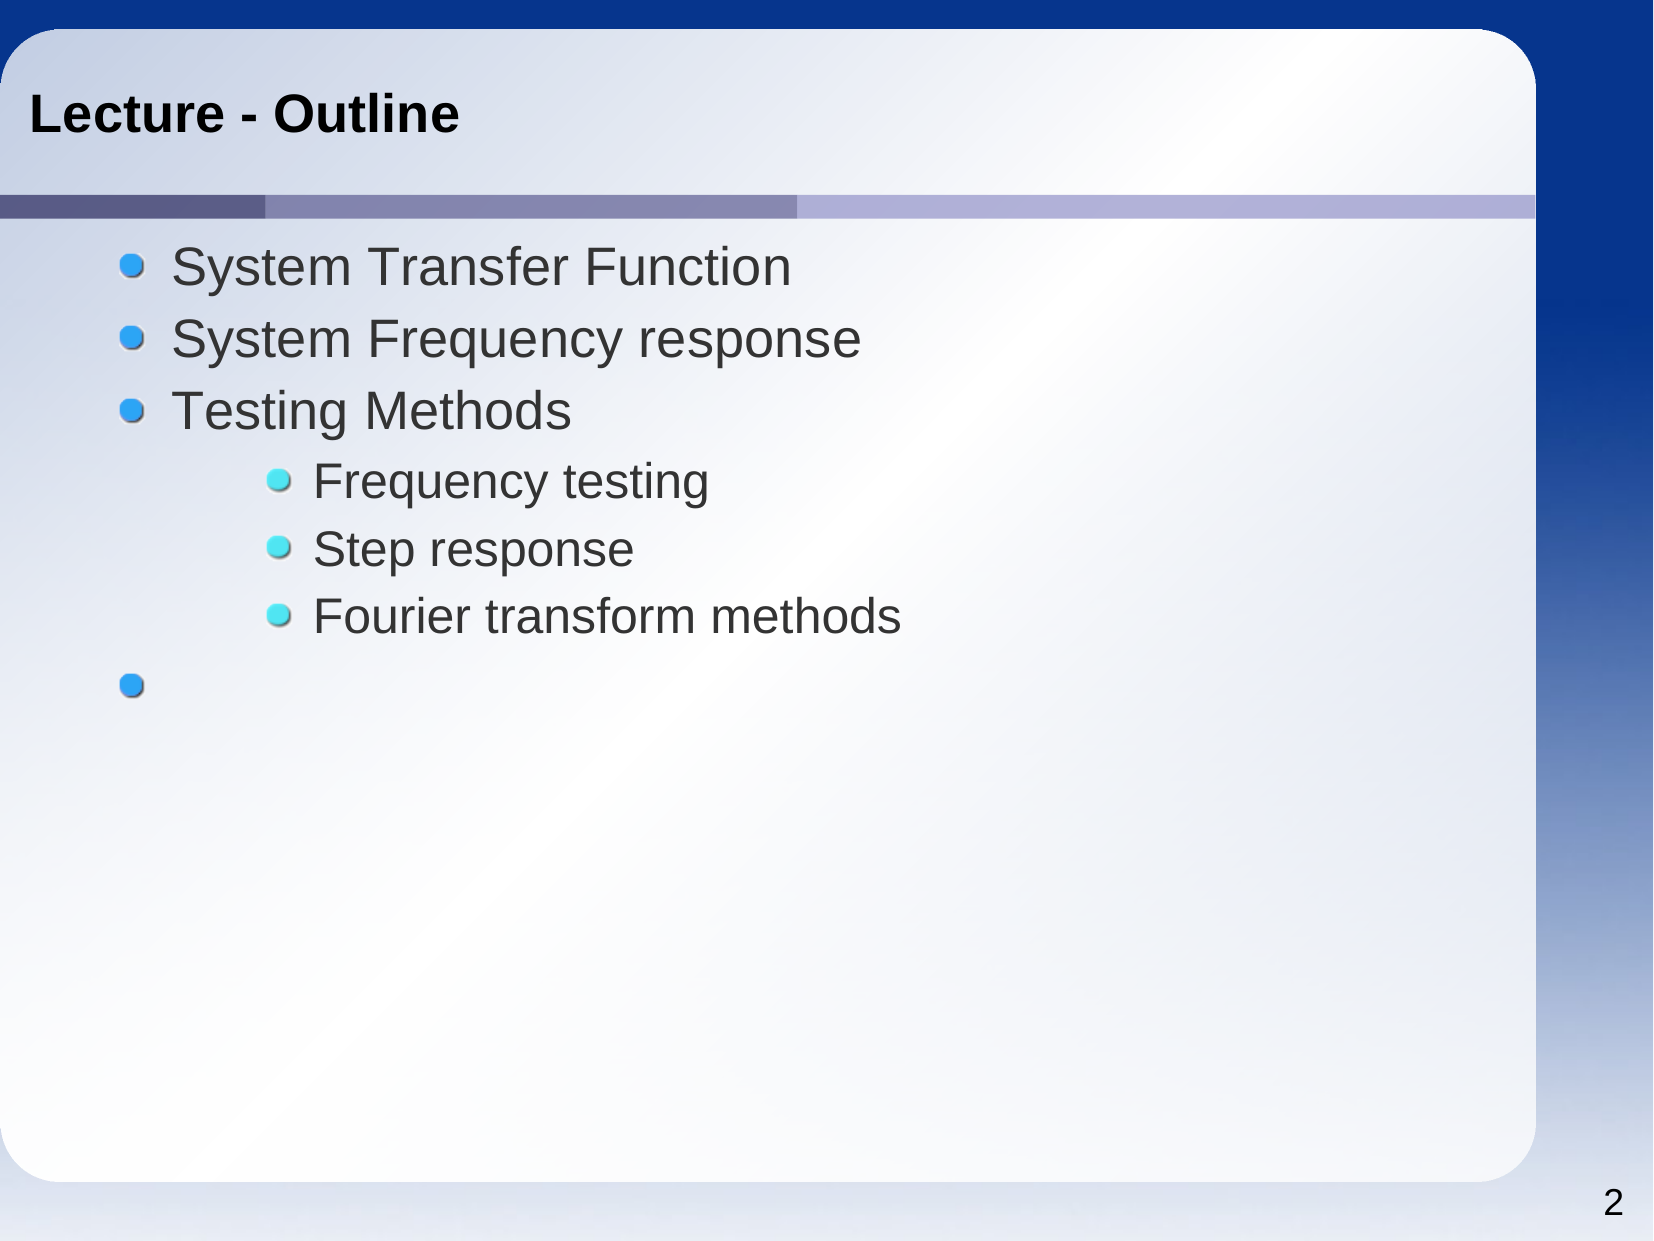

# Lecture - Outline
System Transfer Function
System Frequency response
Testing Methods
Frequency testing
Step response
Fourier transform methods
2